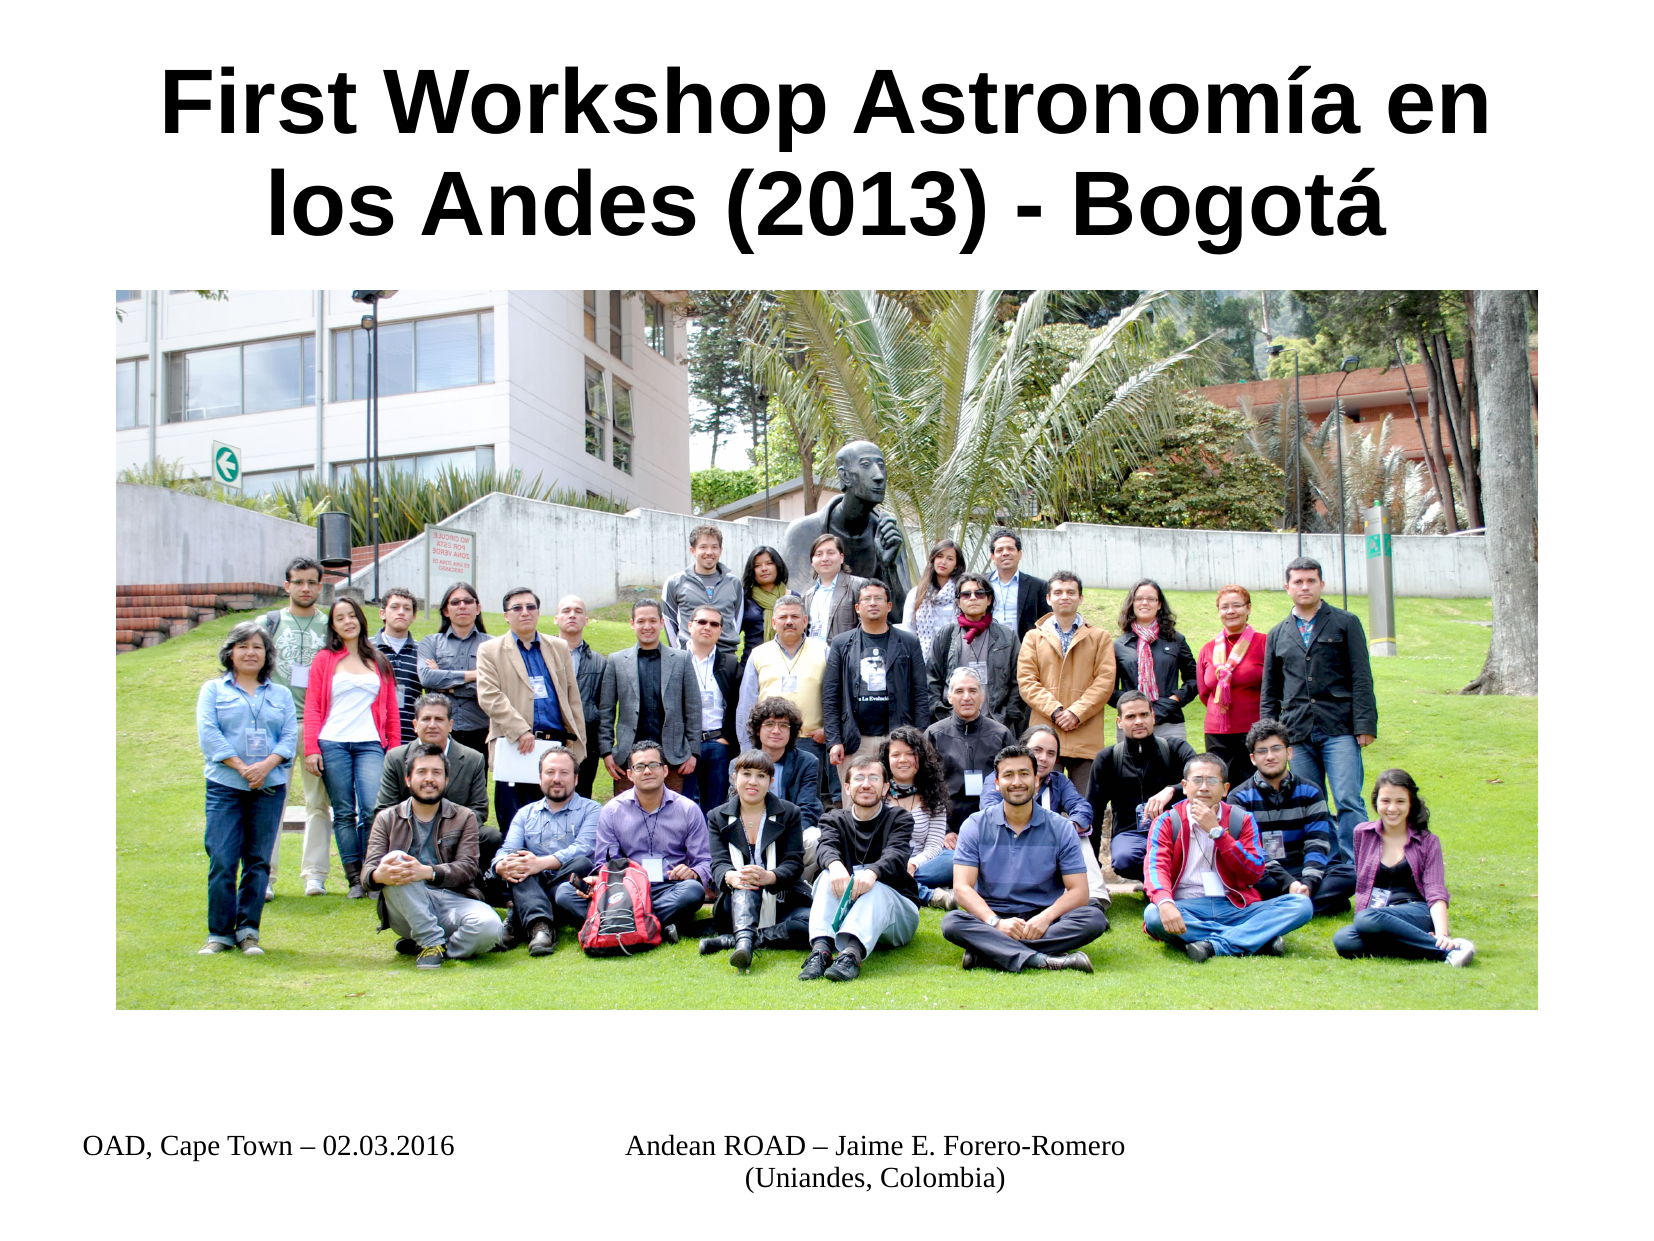

# First Workshop Astronomía en los Andes (2013) - Bogotá